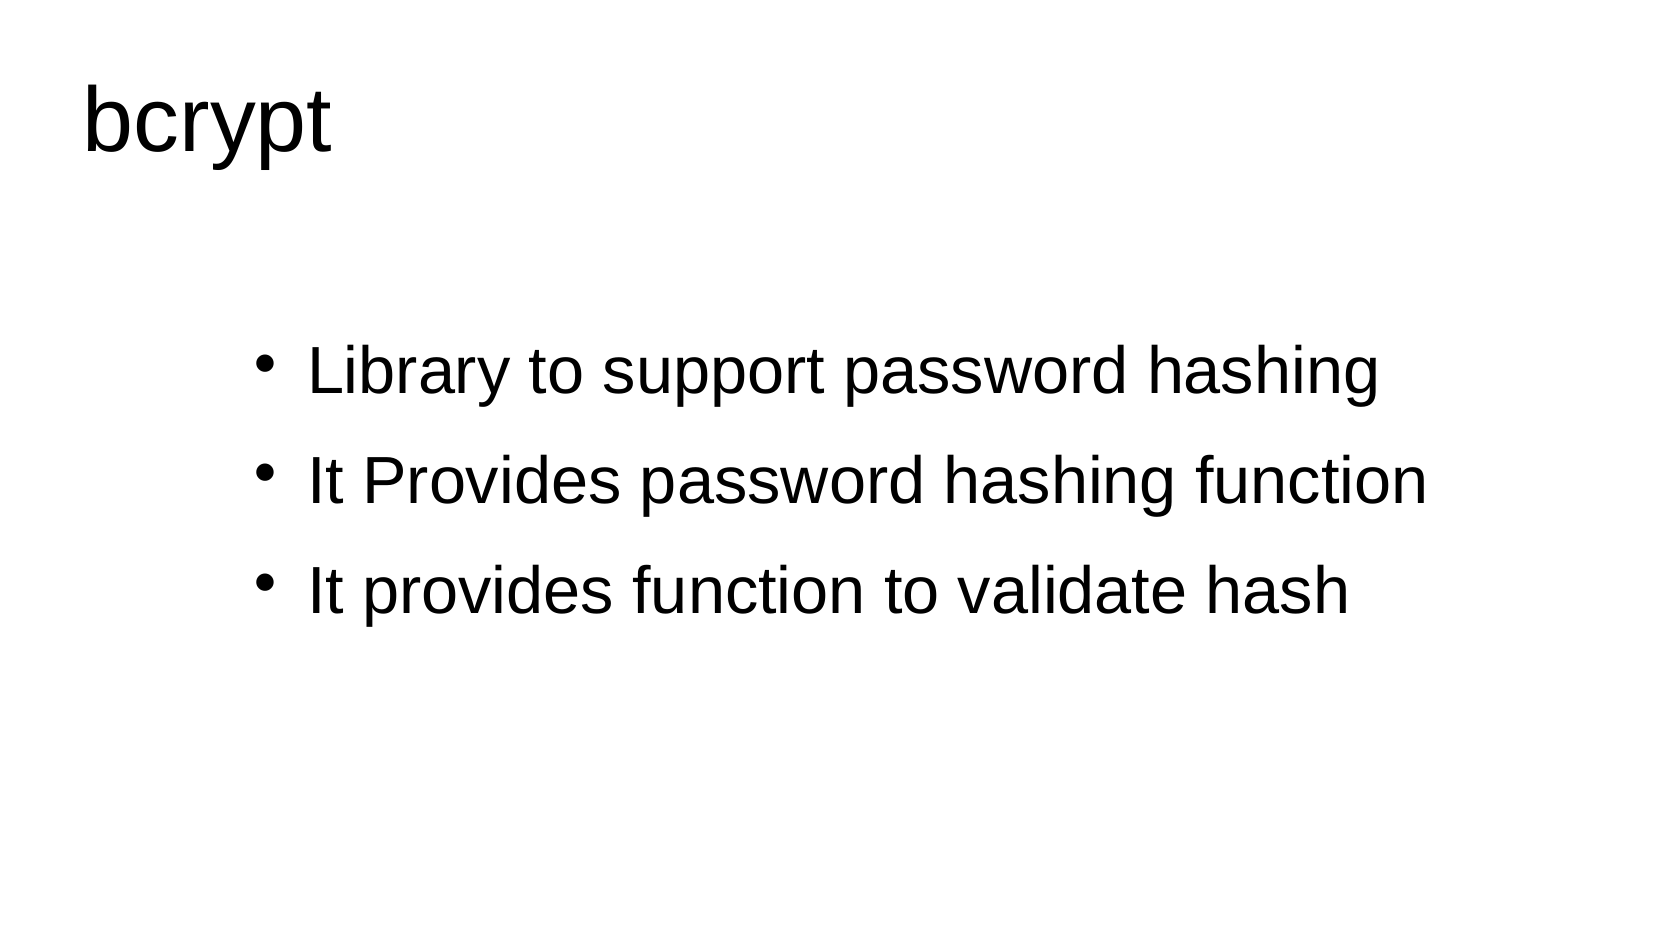

bcrypt
Library to support password hashing
It Provides password hashing function
It provides function to validate hash